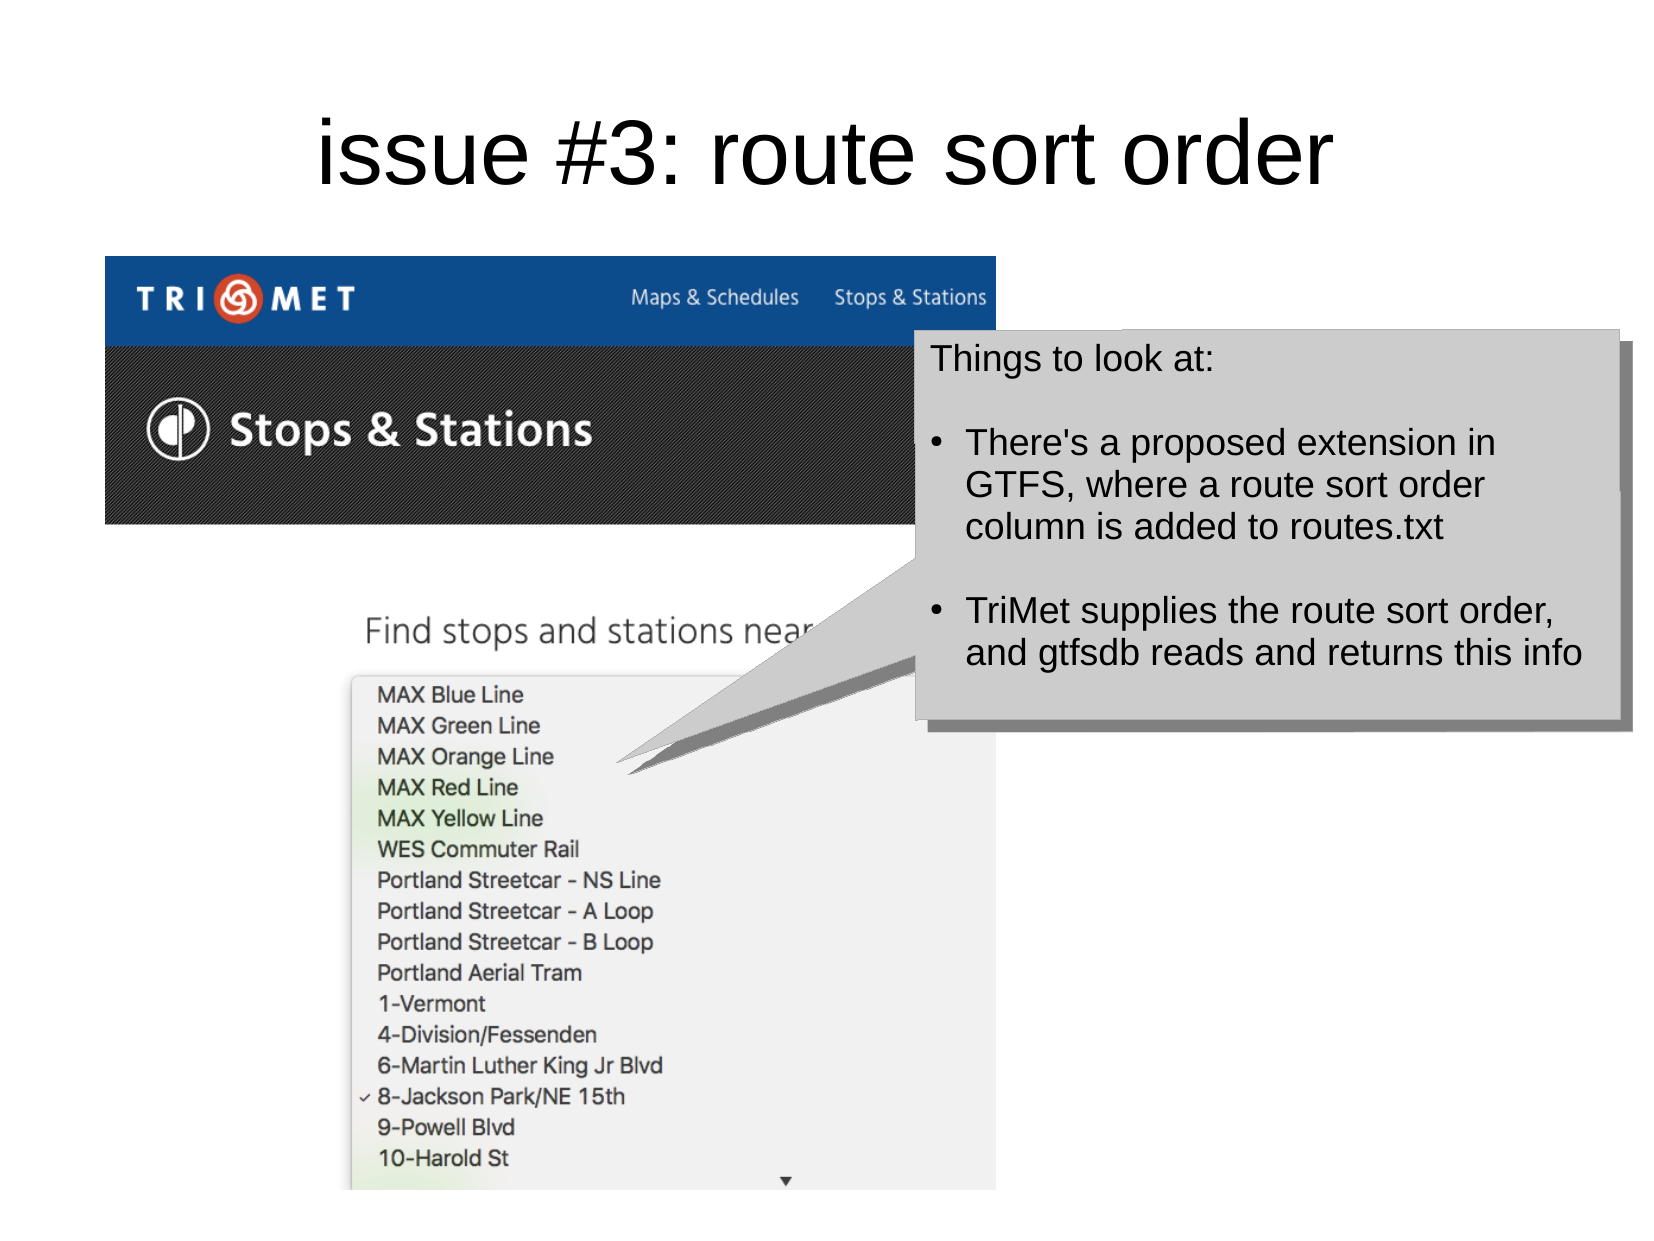

# issue #3: route sort order
Things to look at:
There's a proposed extension in GTFS, where a route sort order column is added to routes.txt
TriMet supplies the route sort order, and gtfsdb reads and returns this info